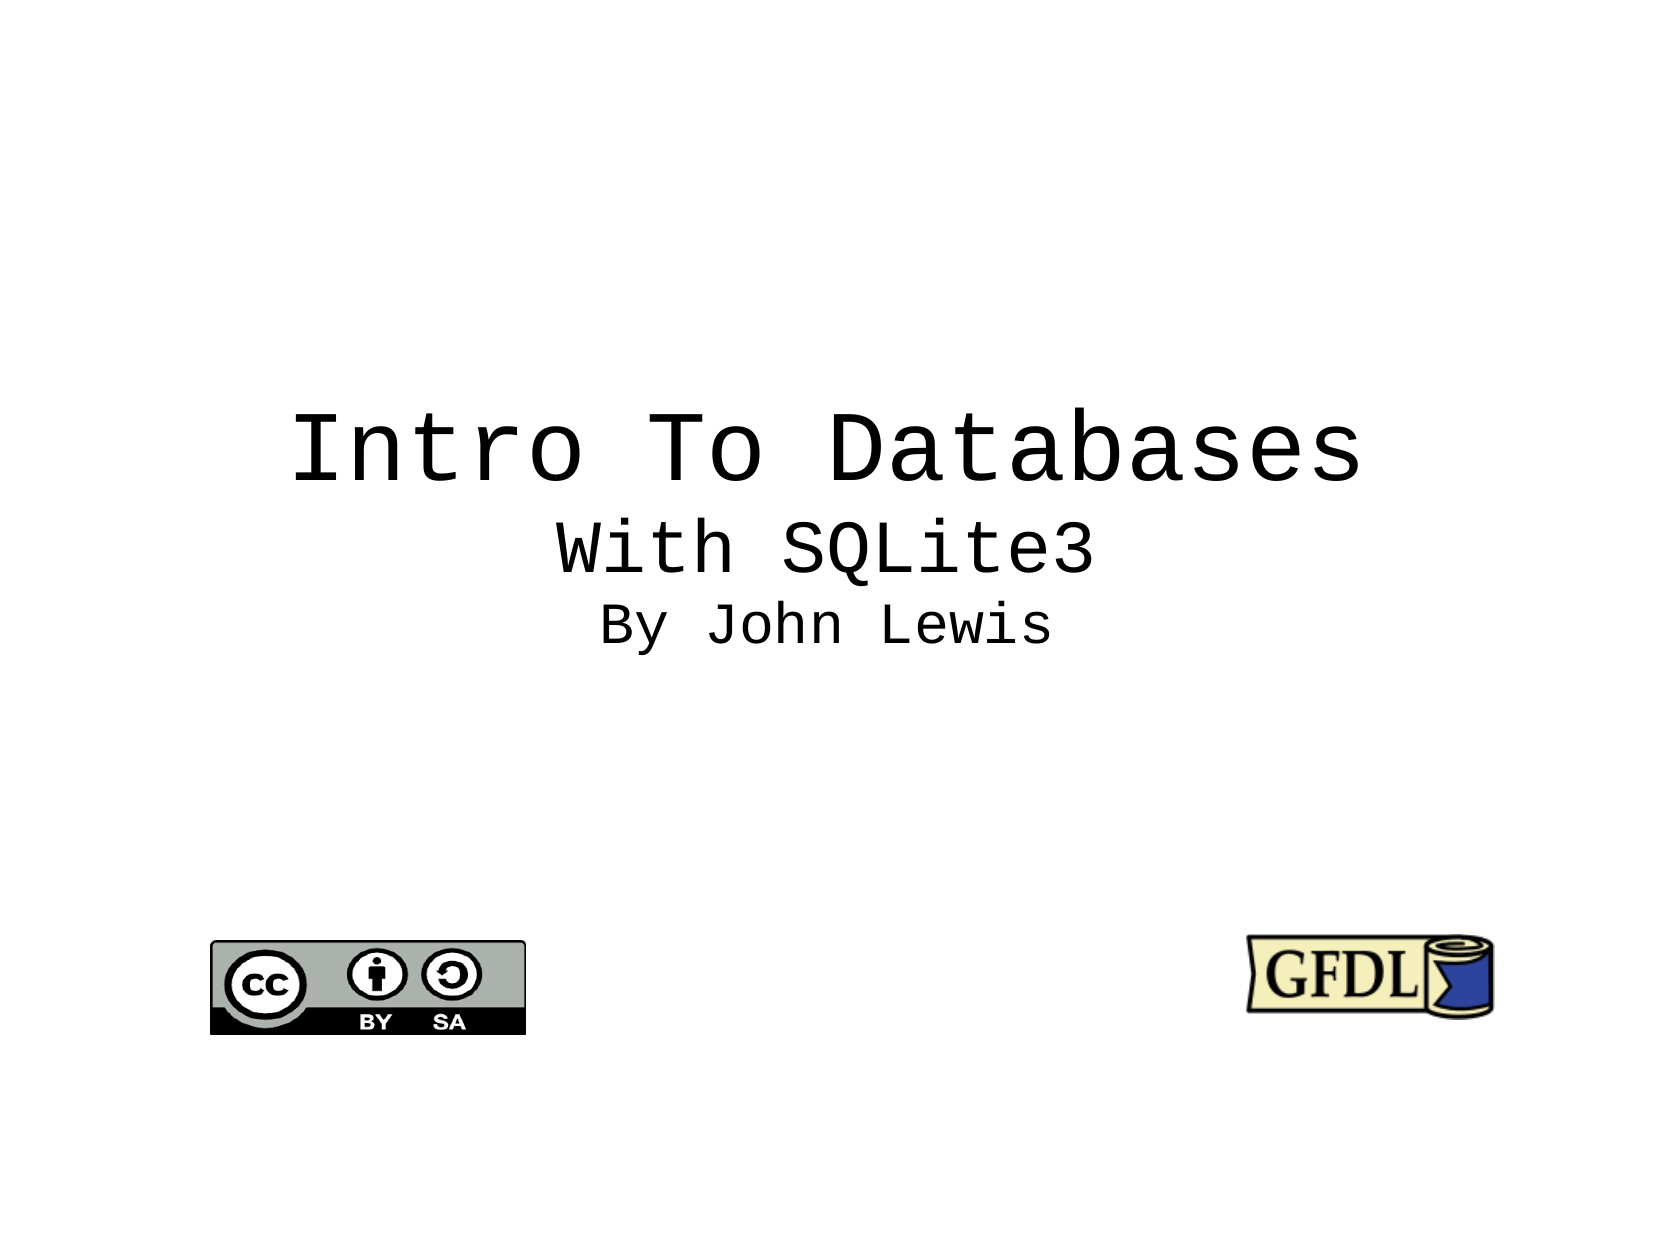

# Intro To Databases With SQLite3
By John Lewis